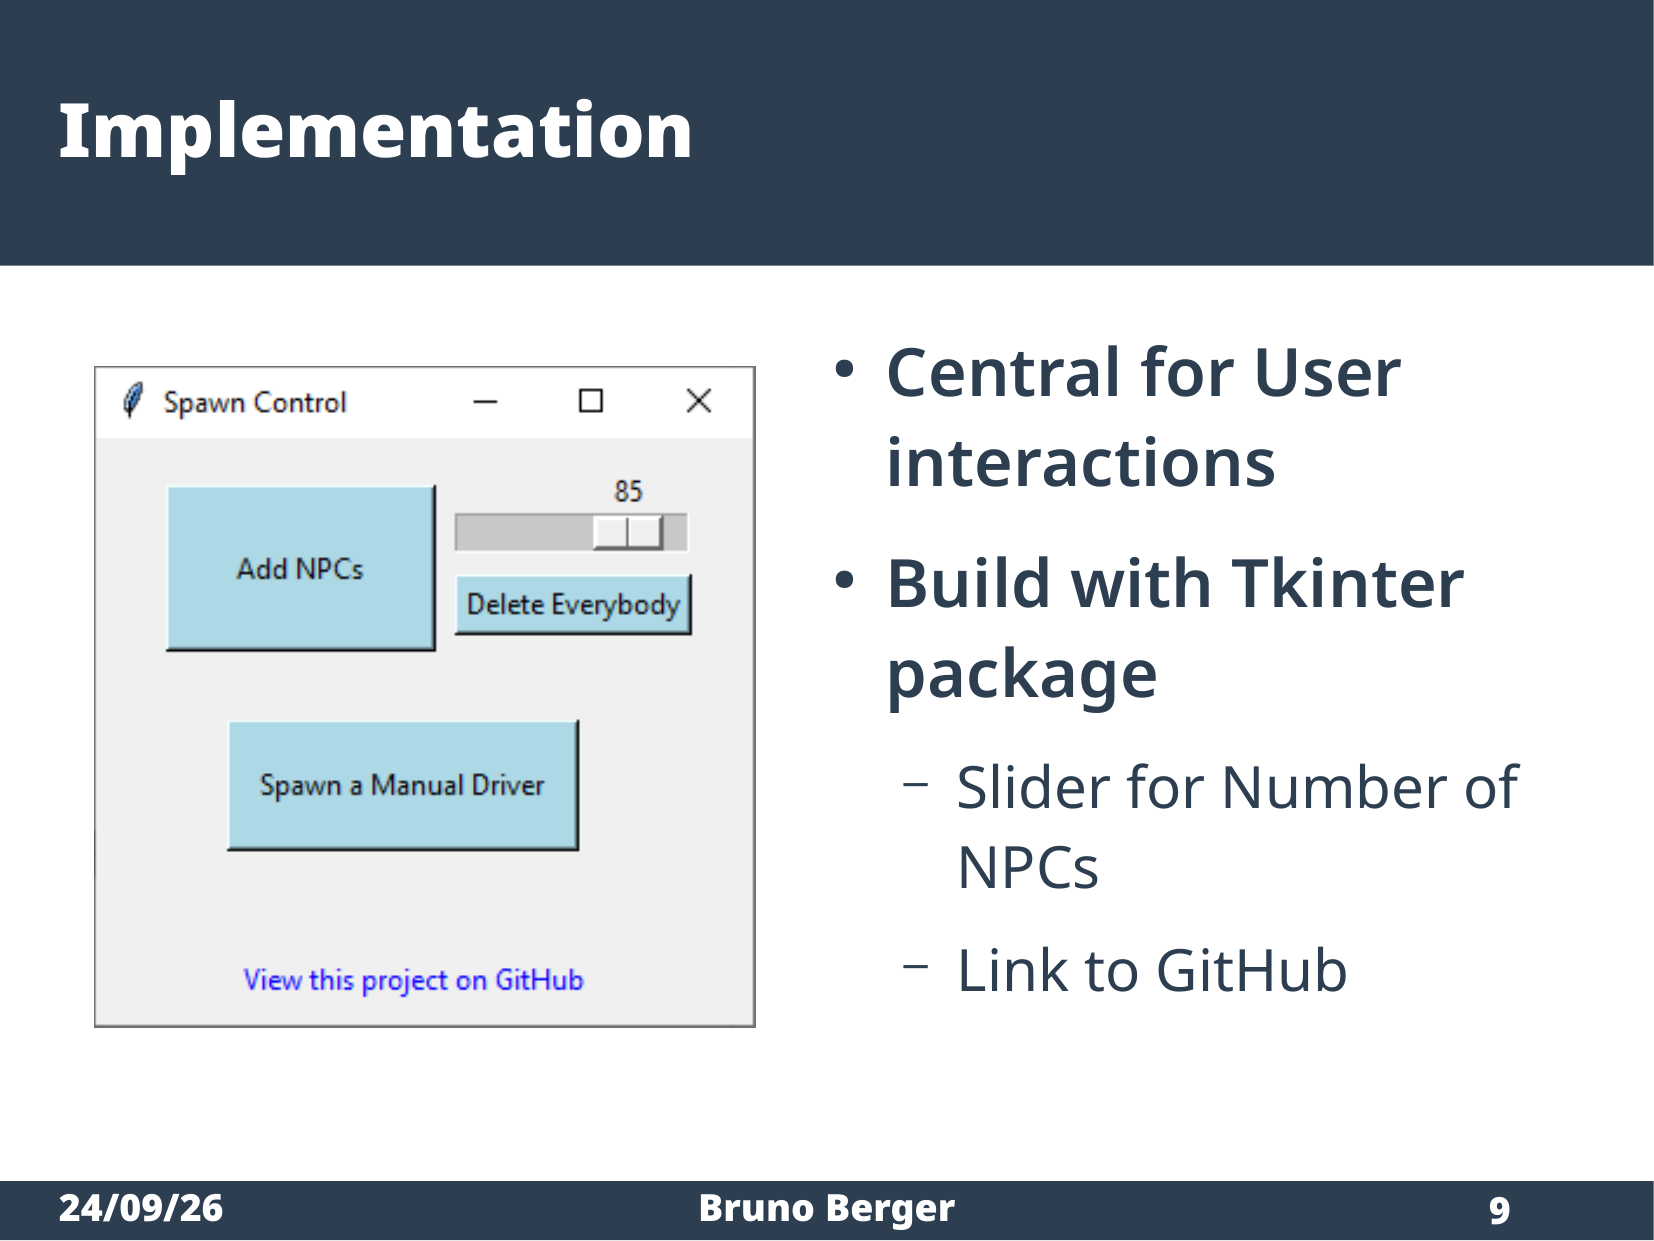

# Implementation
Central for User interactions
Build with Tkinter package
Slider for Number of NPCs
Link to GitHub
Bruno Berger
9